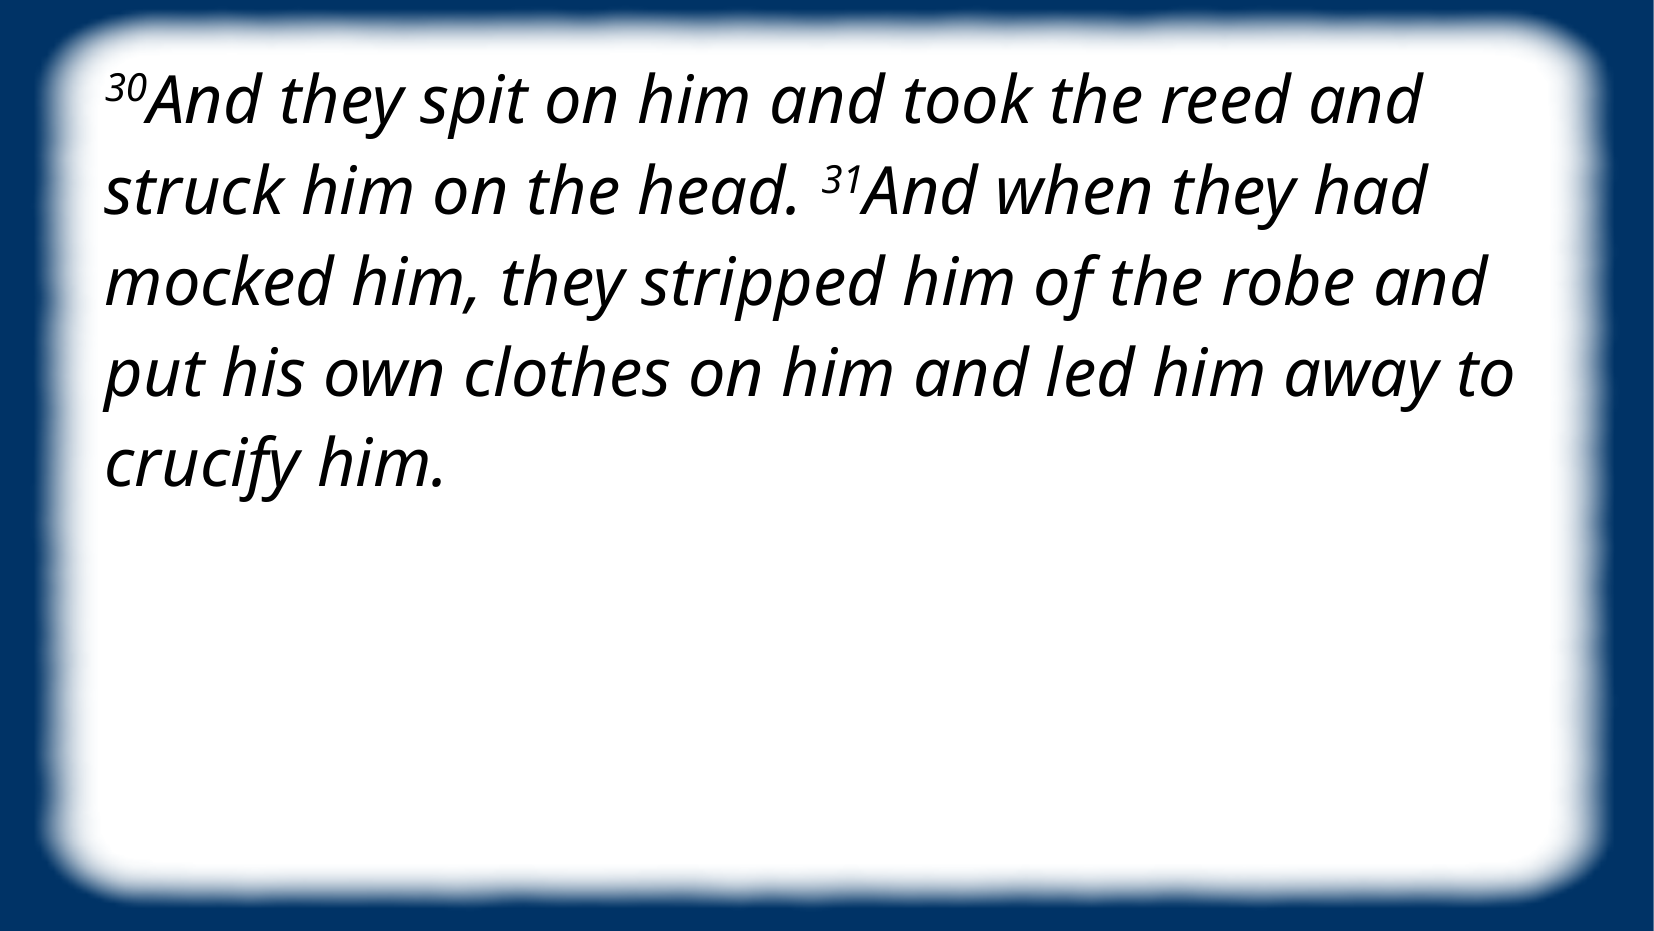

30And they spit on him and took the reed and struck him on the head. 31And when they had mocked him, they stripped him of the robe and put his own clothes on him and led him away to crucify him.